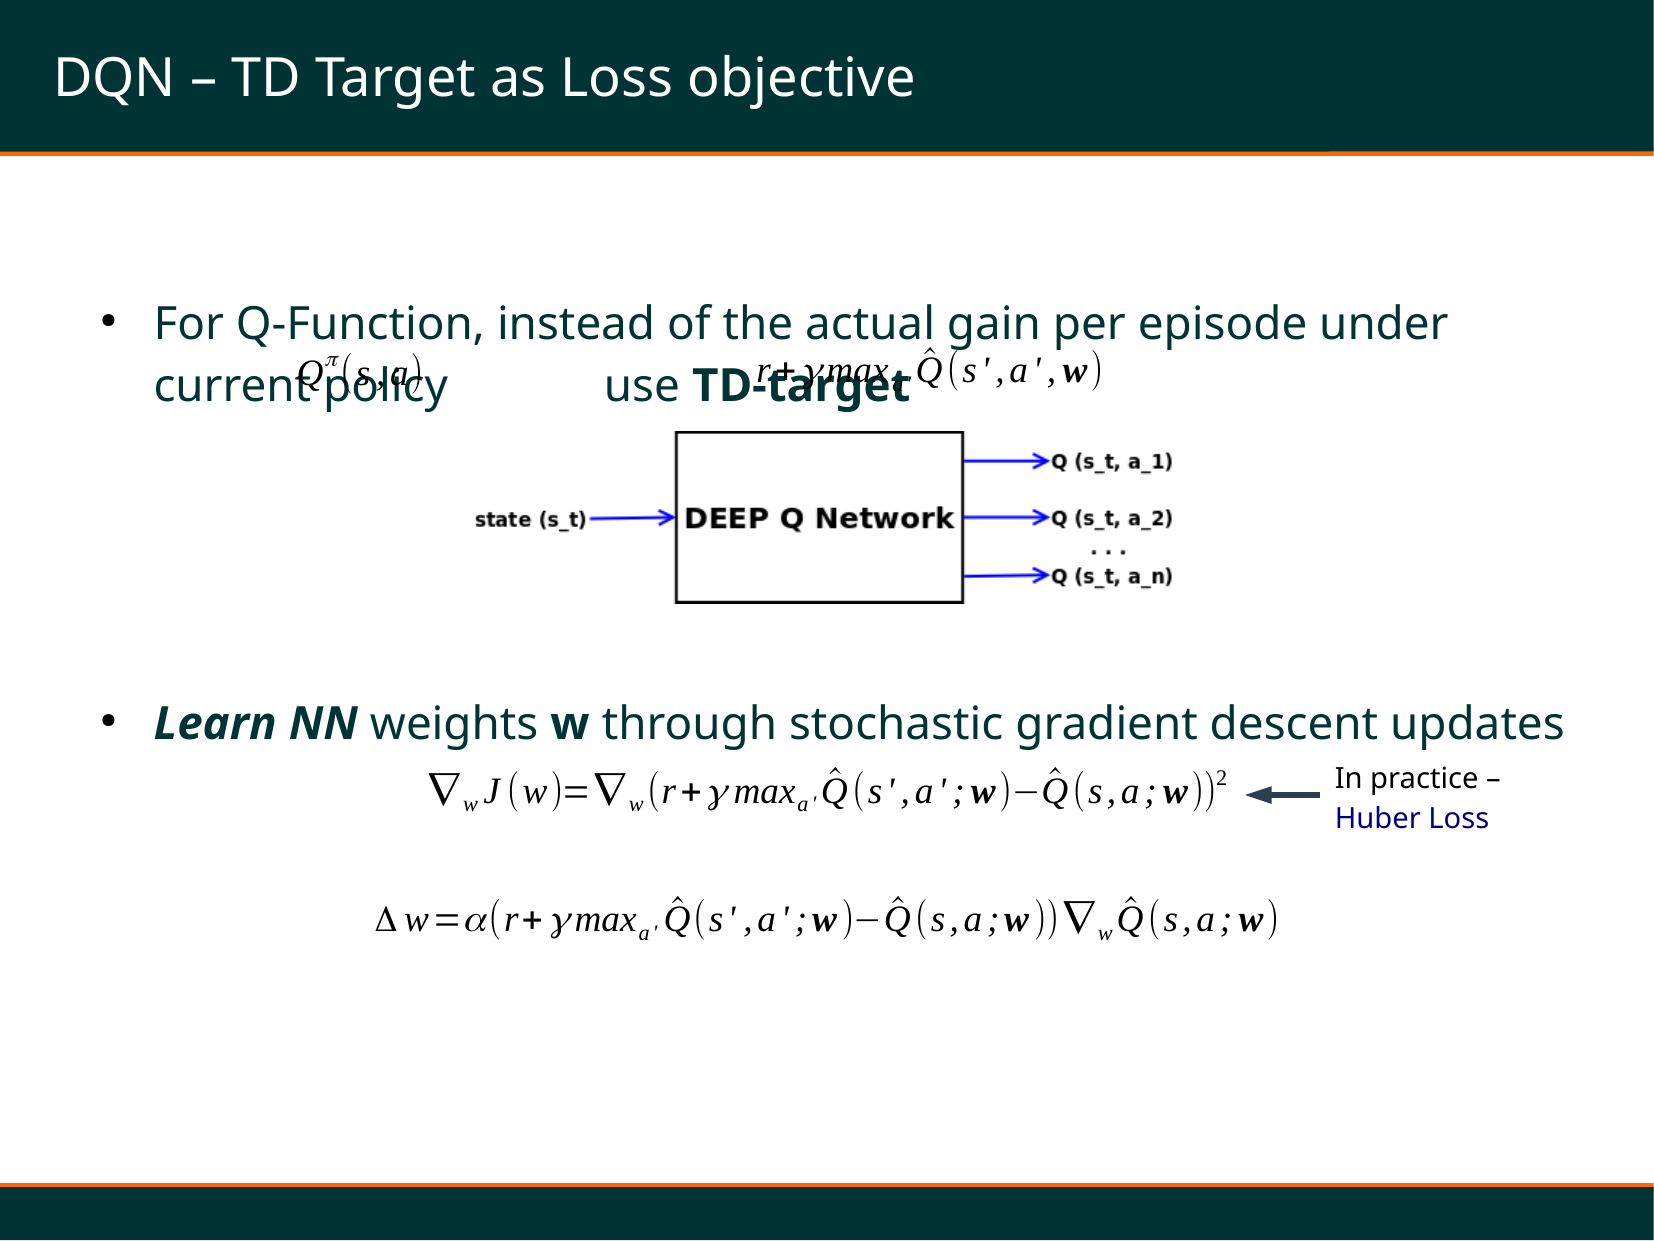

# DQN – TD Target as Loss objective
For Q-Function, instead of the actual gain per episode under current policy use TD-target
Learn NN weights w through stochastic gradient descent updates
In practice – Huber Loss